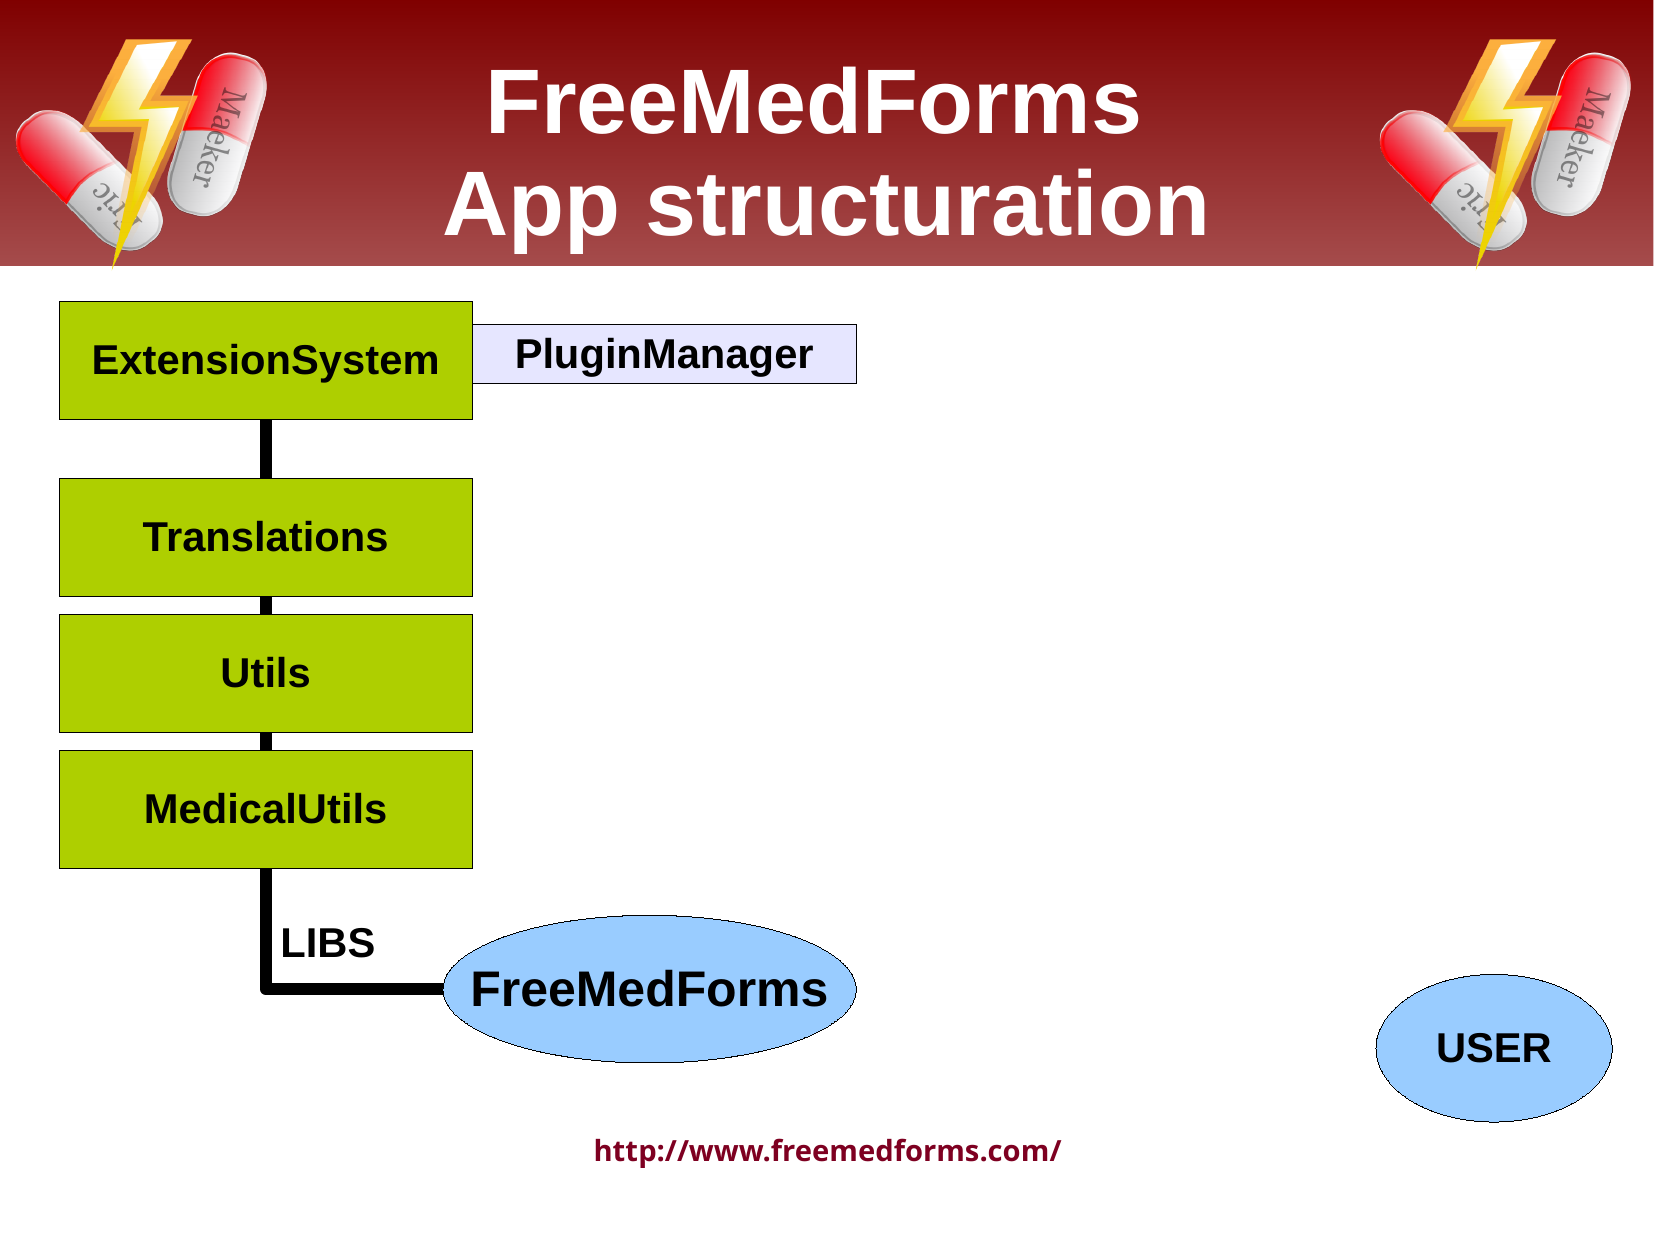

# FreeMedForms App structuration
ExtensionSystem
PluginManager
Translations
Utils
MedicalUtils
LIBS
FreeMedForms
USER